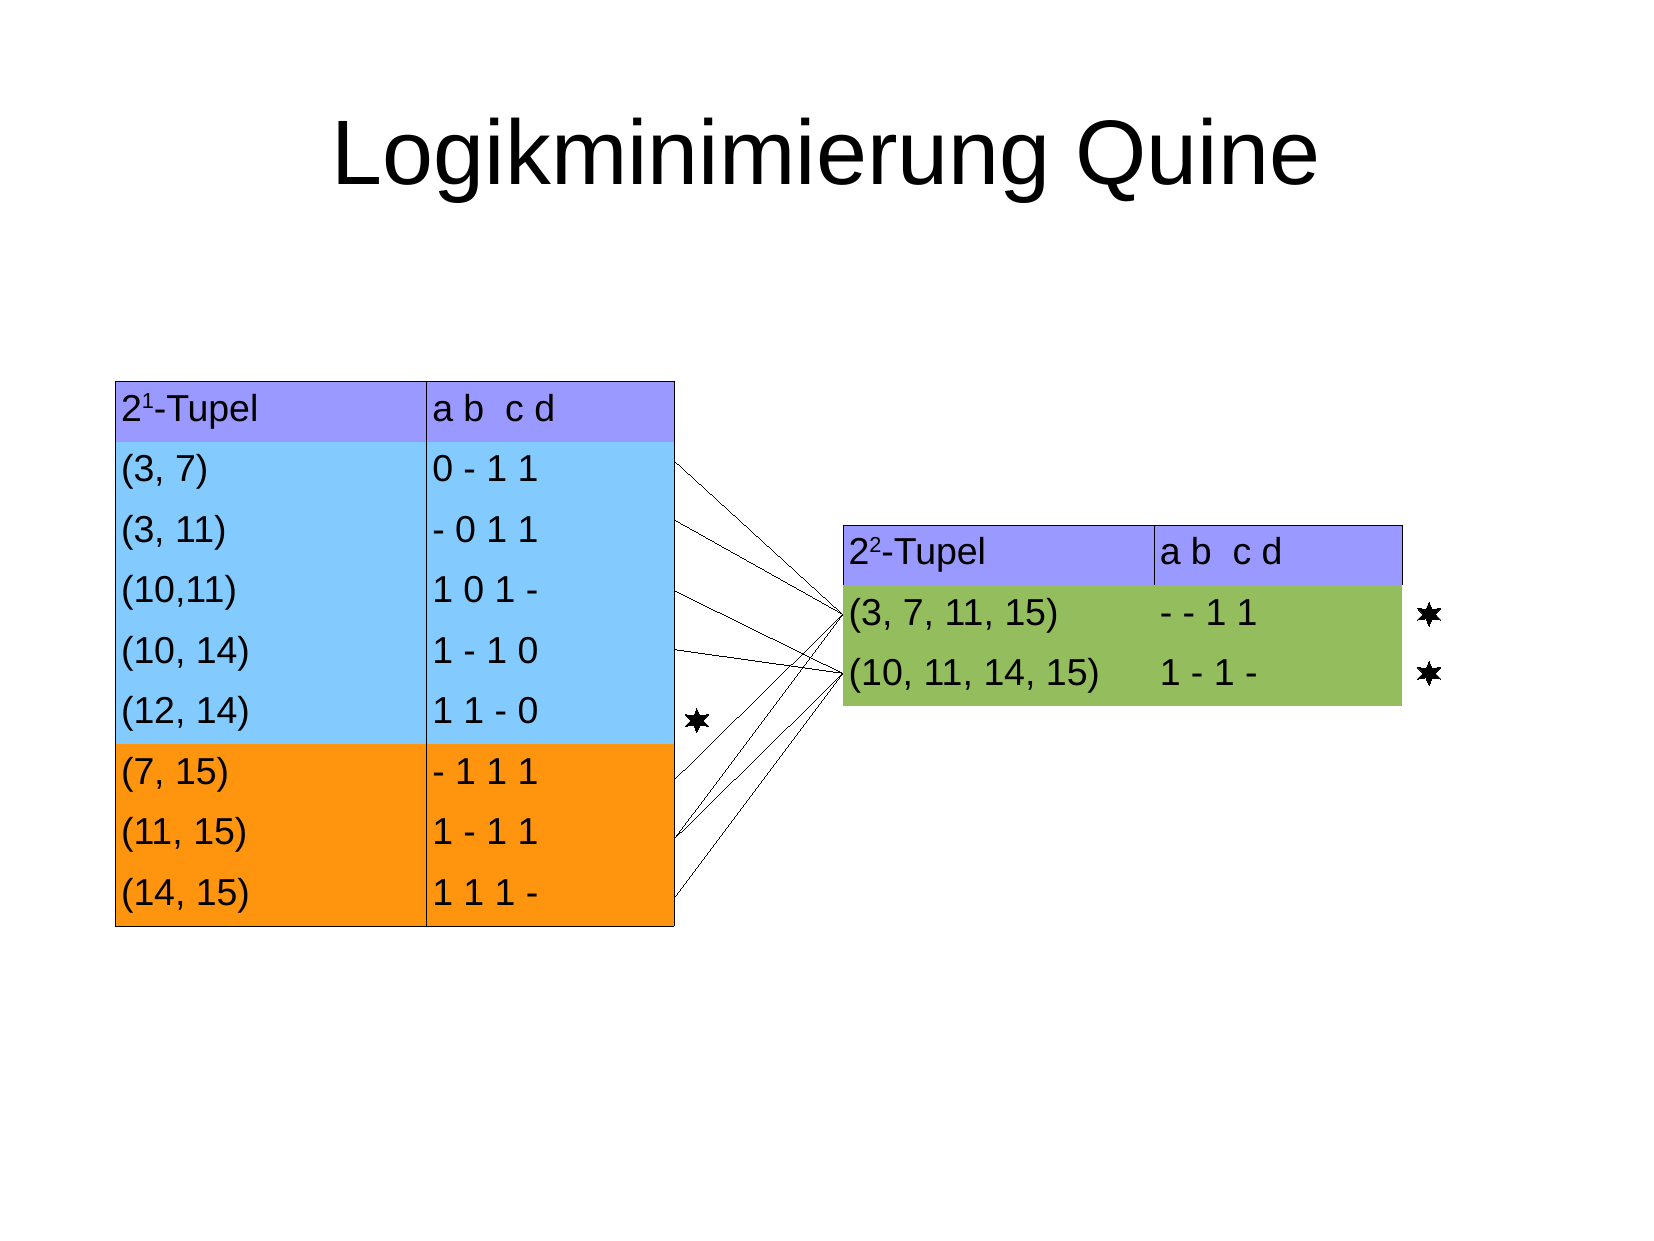

# Logikminimierung Quine
| 21-Tupel | a b c d |
| --- | --- |
| (3, 7) | 0 - 1 1 |
| (3, 11) | - 0 1 1 |
| (10,11) | 1 0 1 - |
| (10, 14) | 1 - 1 0 |
| (12, 14) | 1 1 - 0 |
| (7, 15) | - 1 1 1 |
| (11, 15) | 1 - 1 1 |
| (14, 15) | 1 1 1 - |
| 22-Tupel | a b c d |
| --- | --- |
| (3, 7, 11, 15) | - - 1 1 |
| (10, 11, 14, 15) | 1 - 1 - |